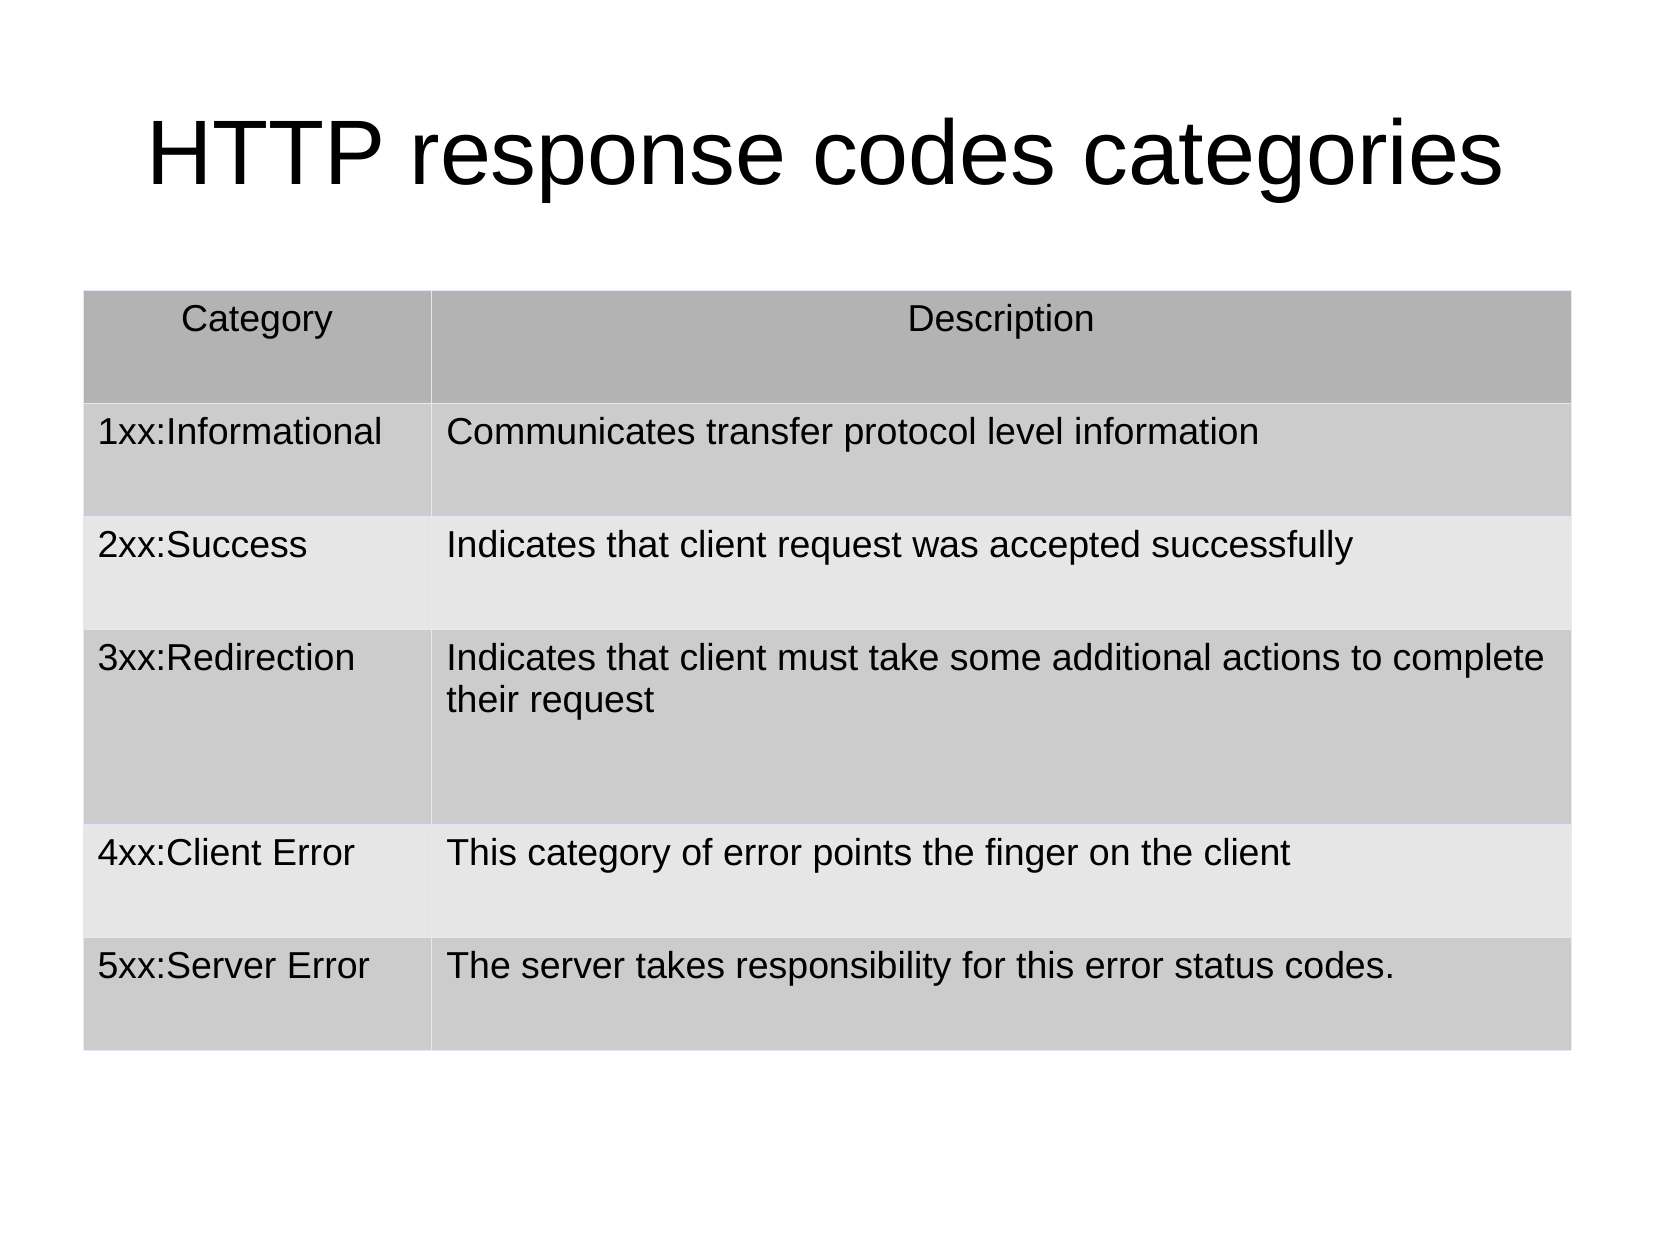

# HTTP response codes categories
| Category | Description |
| --- | --- |
| 1xx:Informational | Communicates transfer protocol level information |
| 2xx:Success | Indicates that client request was accepted successfully |
| 3xx:Redirection | Indicates that client must take some additional actions to complete their request |
| 4xx:Client Error | This category of error points the finger on the client |
| 5xx:Server Error | The server takes responsibility for this error status codes. |